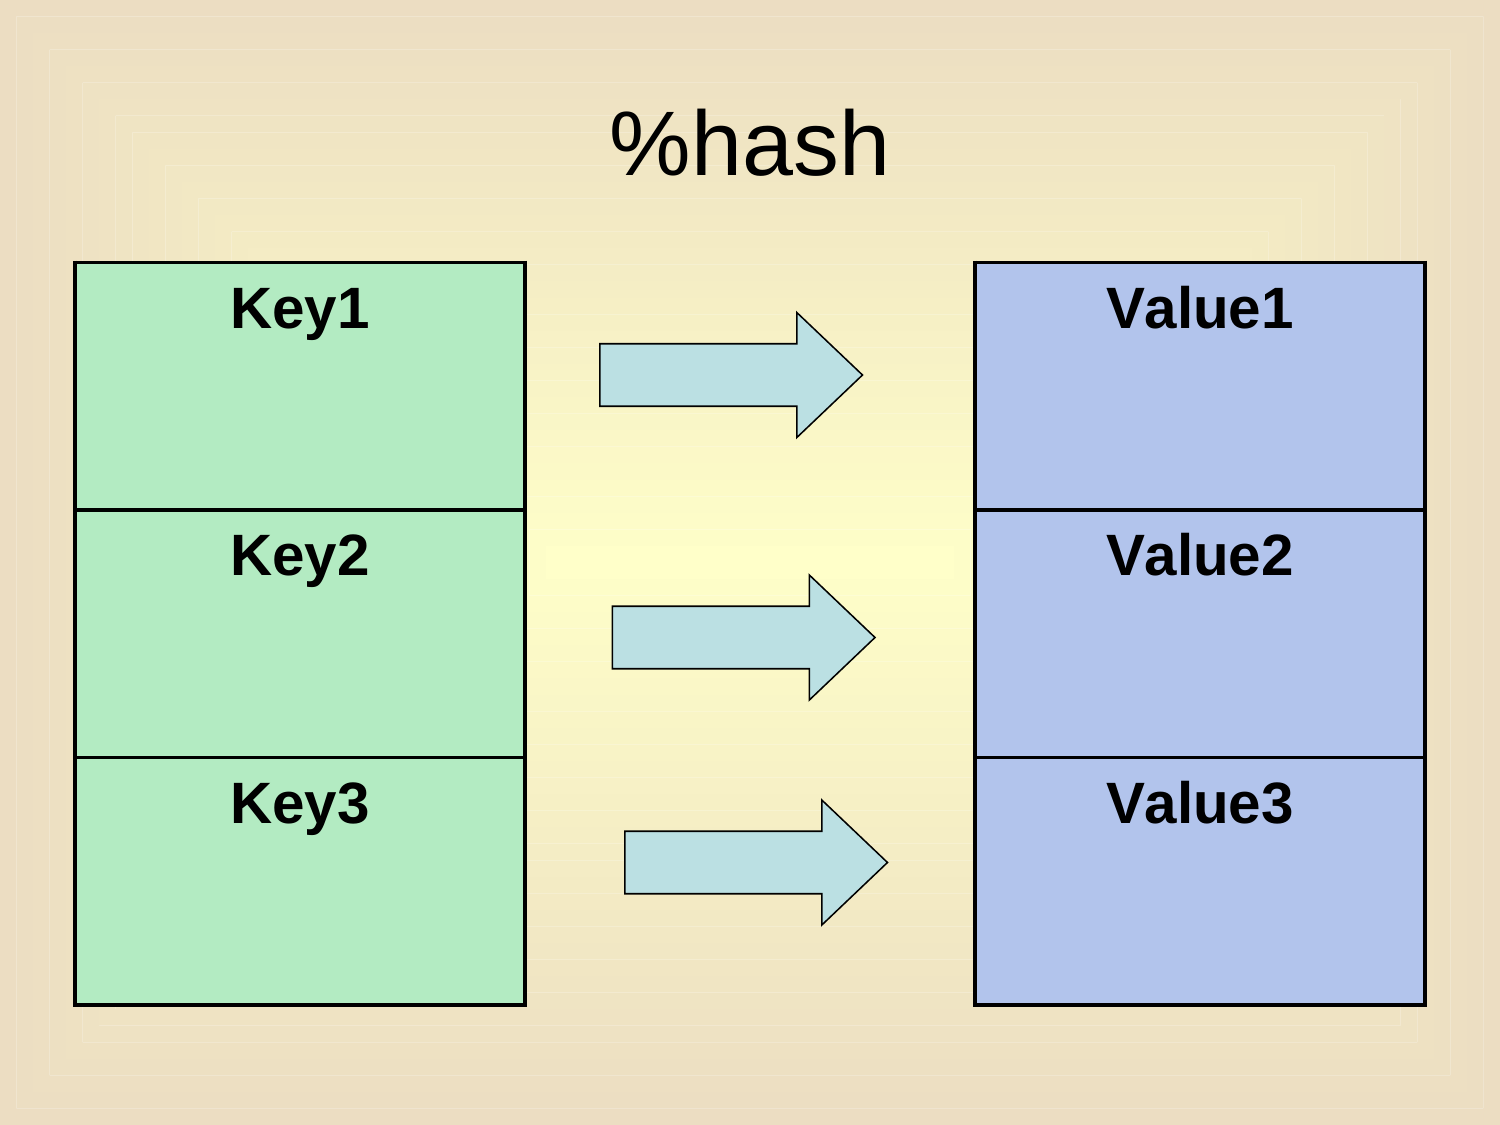

# %hash
| Key1 | | Value1 |
| --- | --- | --- |
| Key2 | | Value2 |
| Key3 | | Value3 |